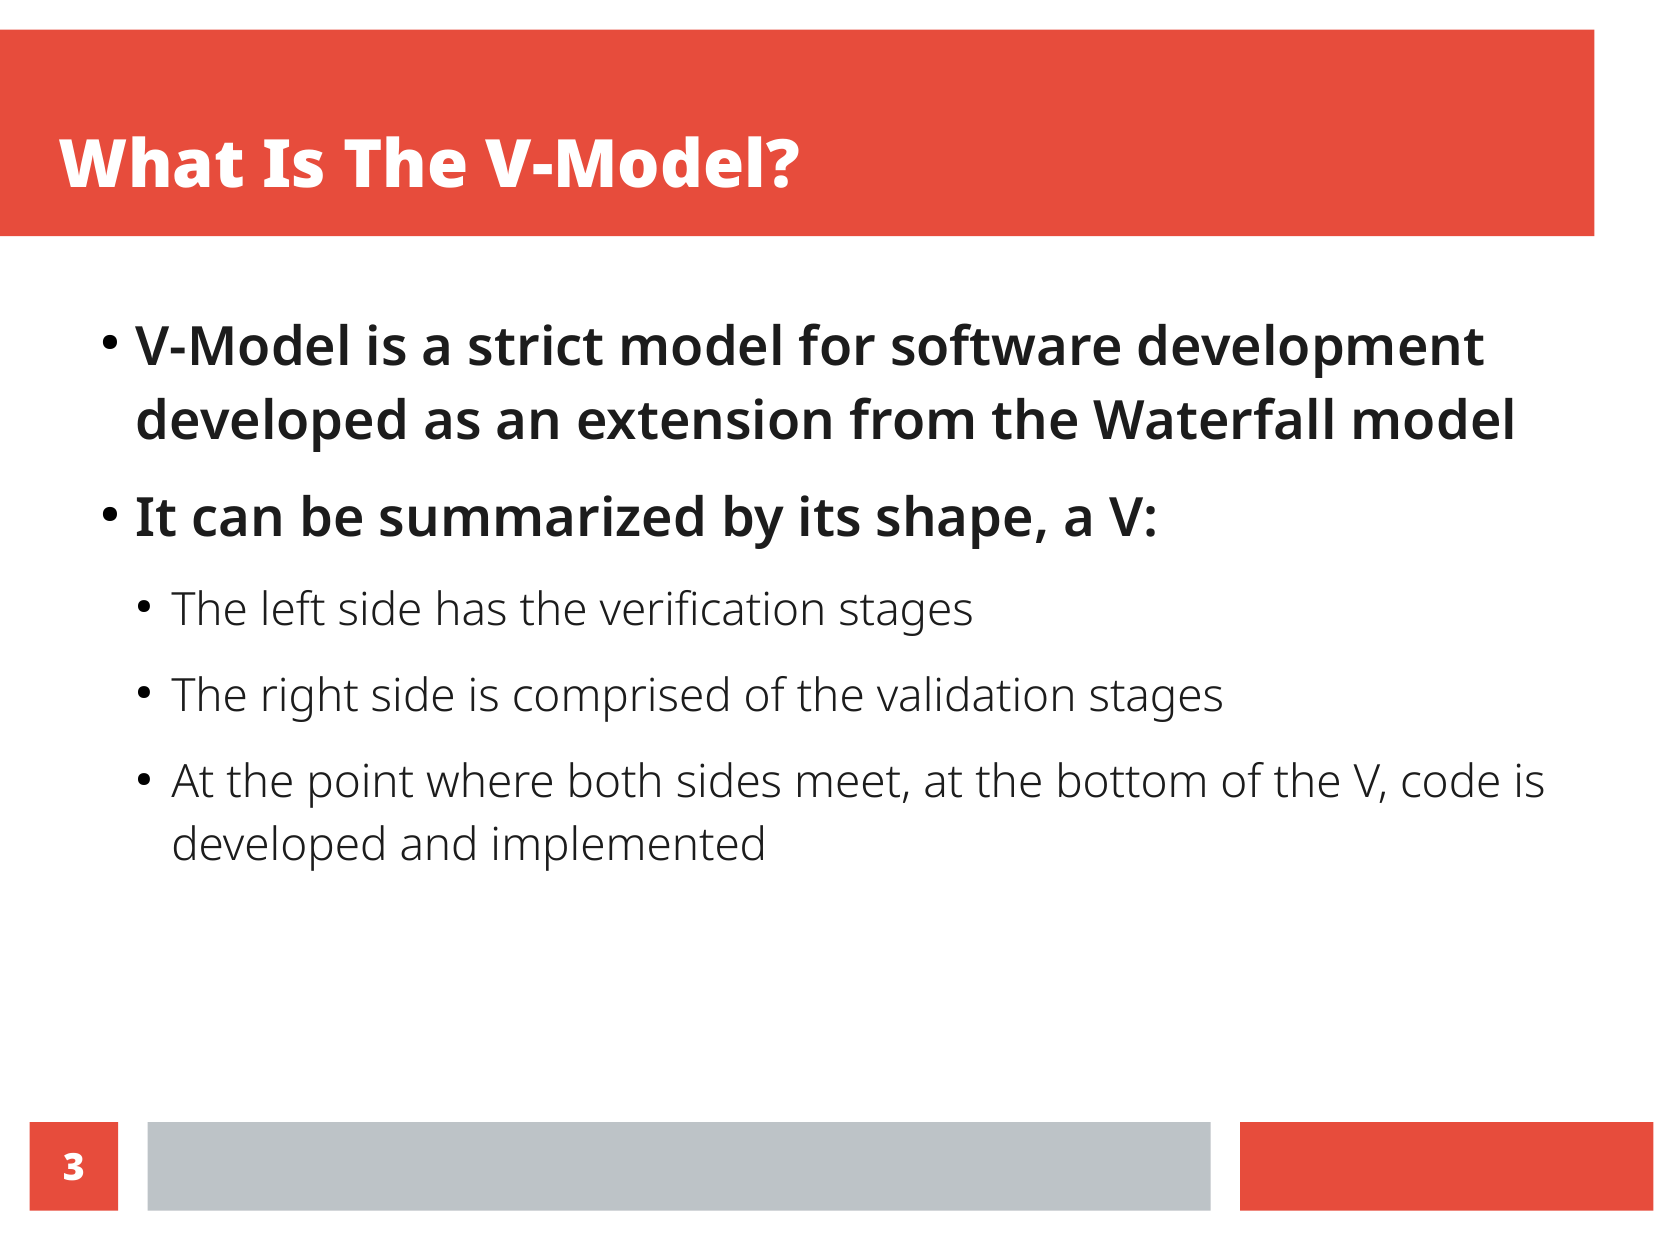

# What Is The V-Model?
V-Model is a strict model for software development developed as an extension from the Waterfall model
It can be summarized by its shape, a V:
The left side has the verification stages
The right side is comprised of the validation stages
At the point where both sides meet, at the bottom of the V, code is developed and implemented
3